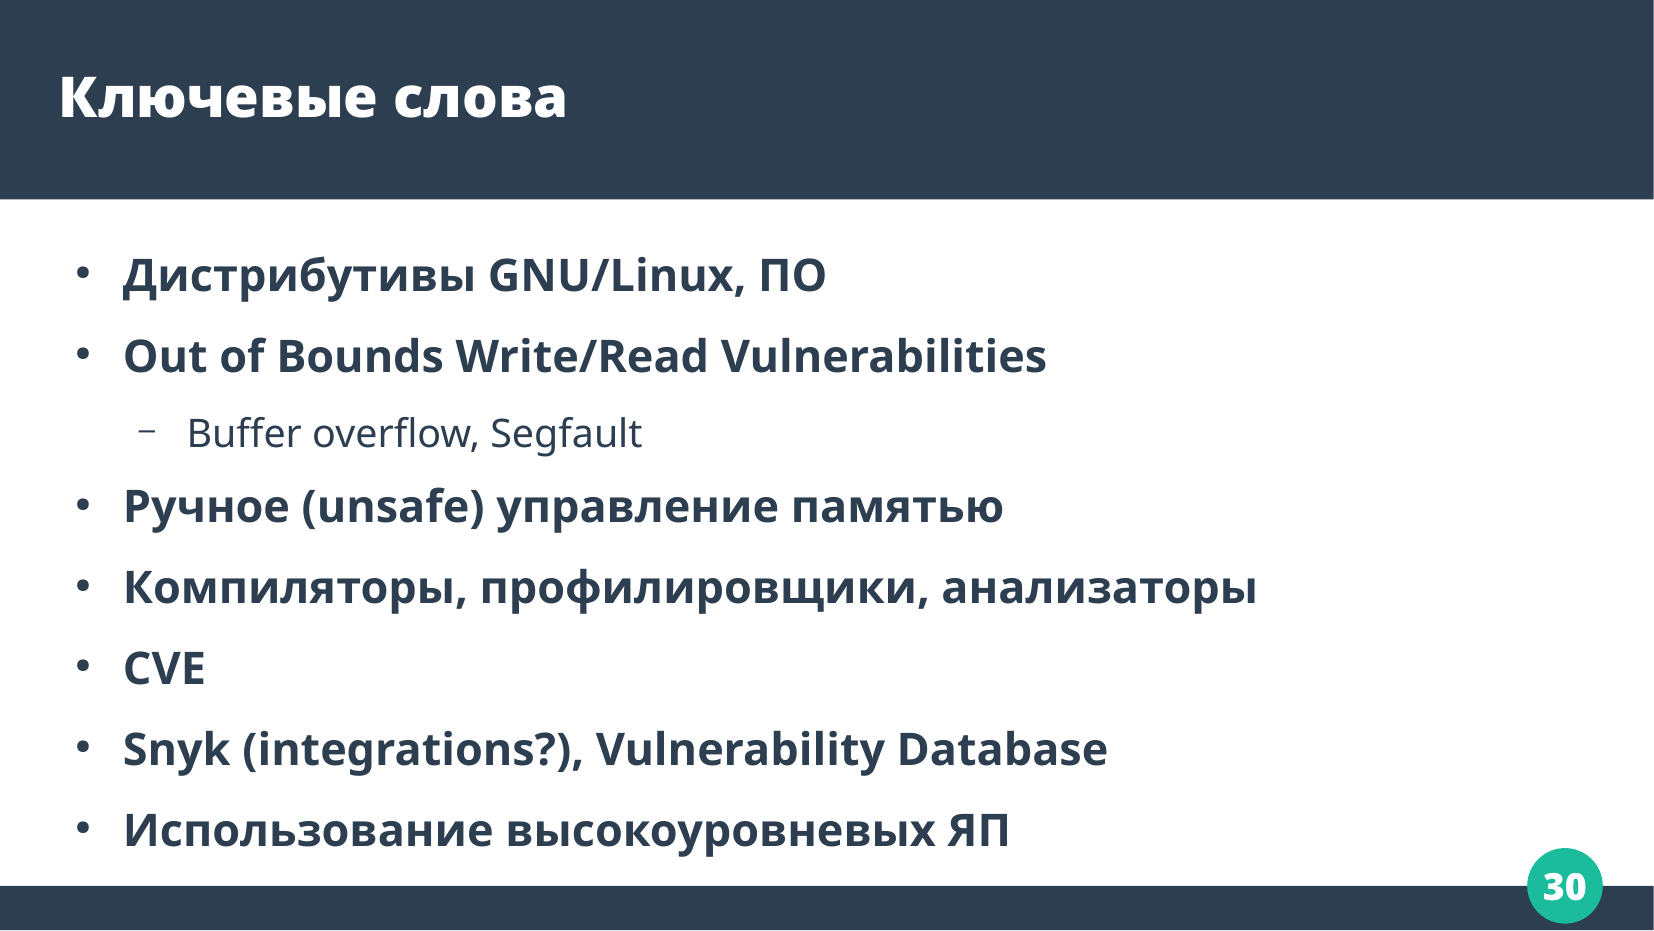

# Ключевые слова
Дистрибутивы GNU/Linux, ПО
Out of Bounds Write/Read Vulnerabilities
Buffer overflow, Segfault
Ручное (unsafe) управление памятью
Компиляторы, профилировщики, анализаторы
CVE
Snyk (integrations?), Vulnerability Database
Использование высокоуровневых ЯП